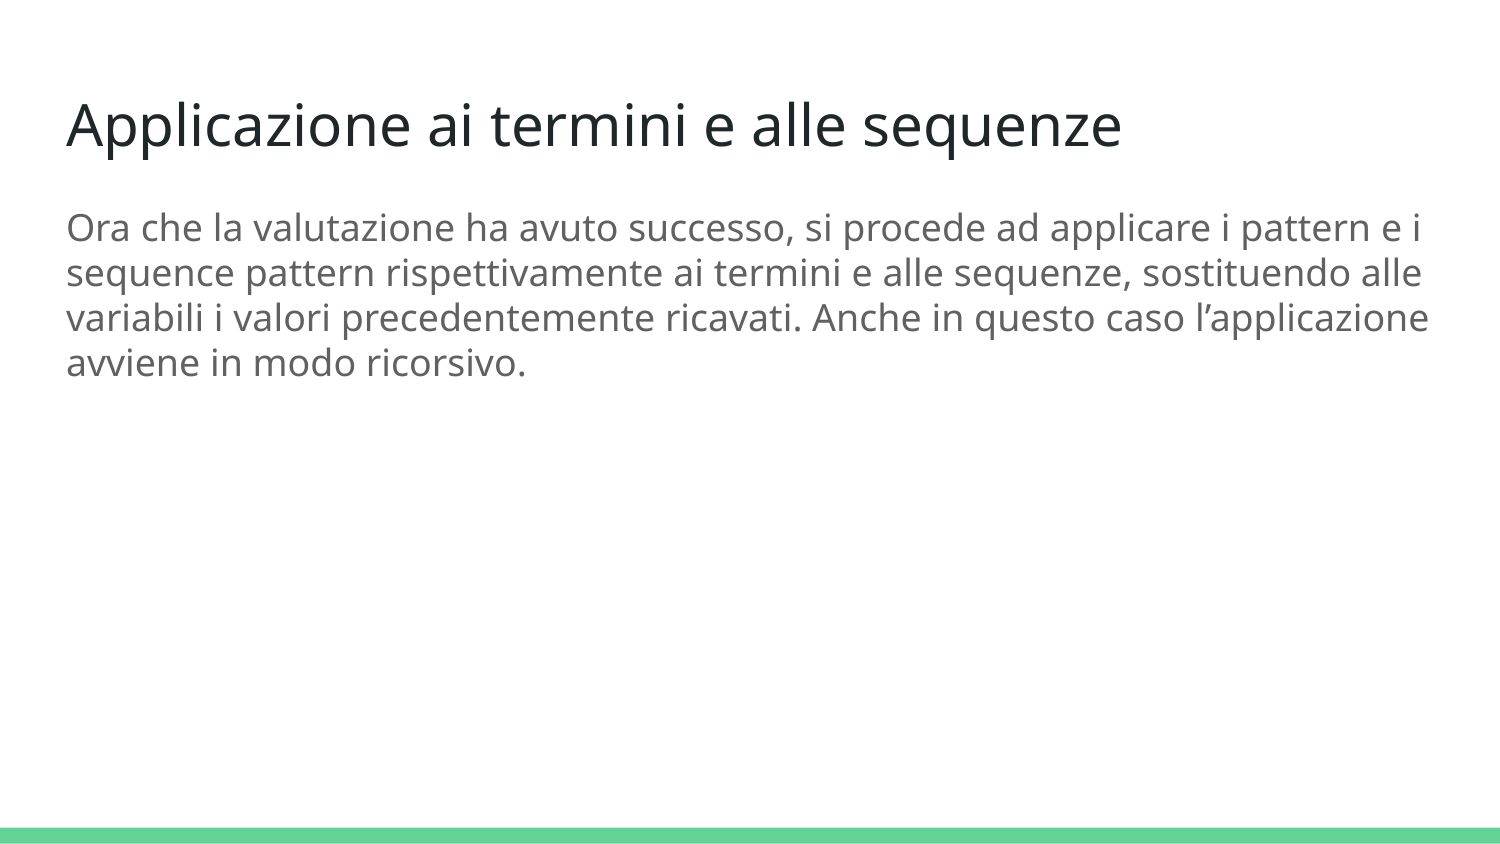

# Applicazione ai termini e alle sequenze
Ora che la valutazione ha avuto successo, si procede ad applicare i pattern e i sequence pattern rispettivamente ai termini e alle sequenze, sostituendo alle variabili i valori precedentemente ricavati. Anche in questo caso l’applicazione avviene in modo ricorsivo.